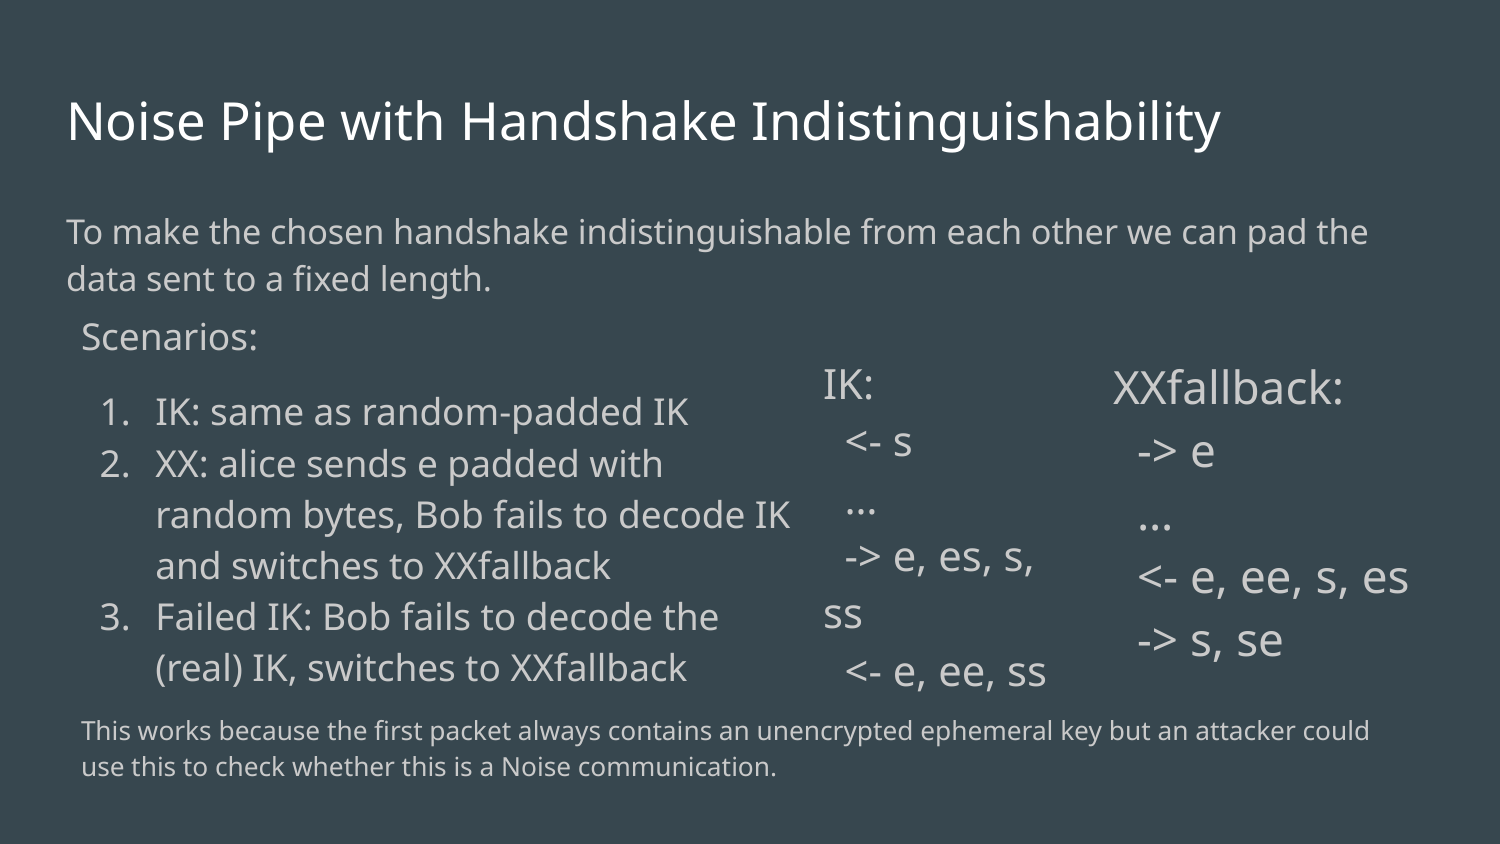

# Noise Pipe with Handshake Indistinguishability
To make the chosen handshake indistinguishable from each other we can pad the data sent to a fixed length.
Scenarios:
IK: same as random-padded IK
XX: alice sends e padded with random bytes, Bob fails to decode IK and switches to XXfallback
Failed IK: Bob fails to decode the (real) IK, switches to XXfallback
IK:
 <- s
 …
 -> e, es, s, ss
 <- e, ee, ss
XXfallback:
 -> e
 …
 <- e, ee, s, es
 -> s, se
This works because the first packet always contains an unencrypted ephemeral key but an attacker could use this to check whether this is a Noise communication.